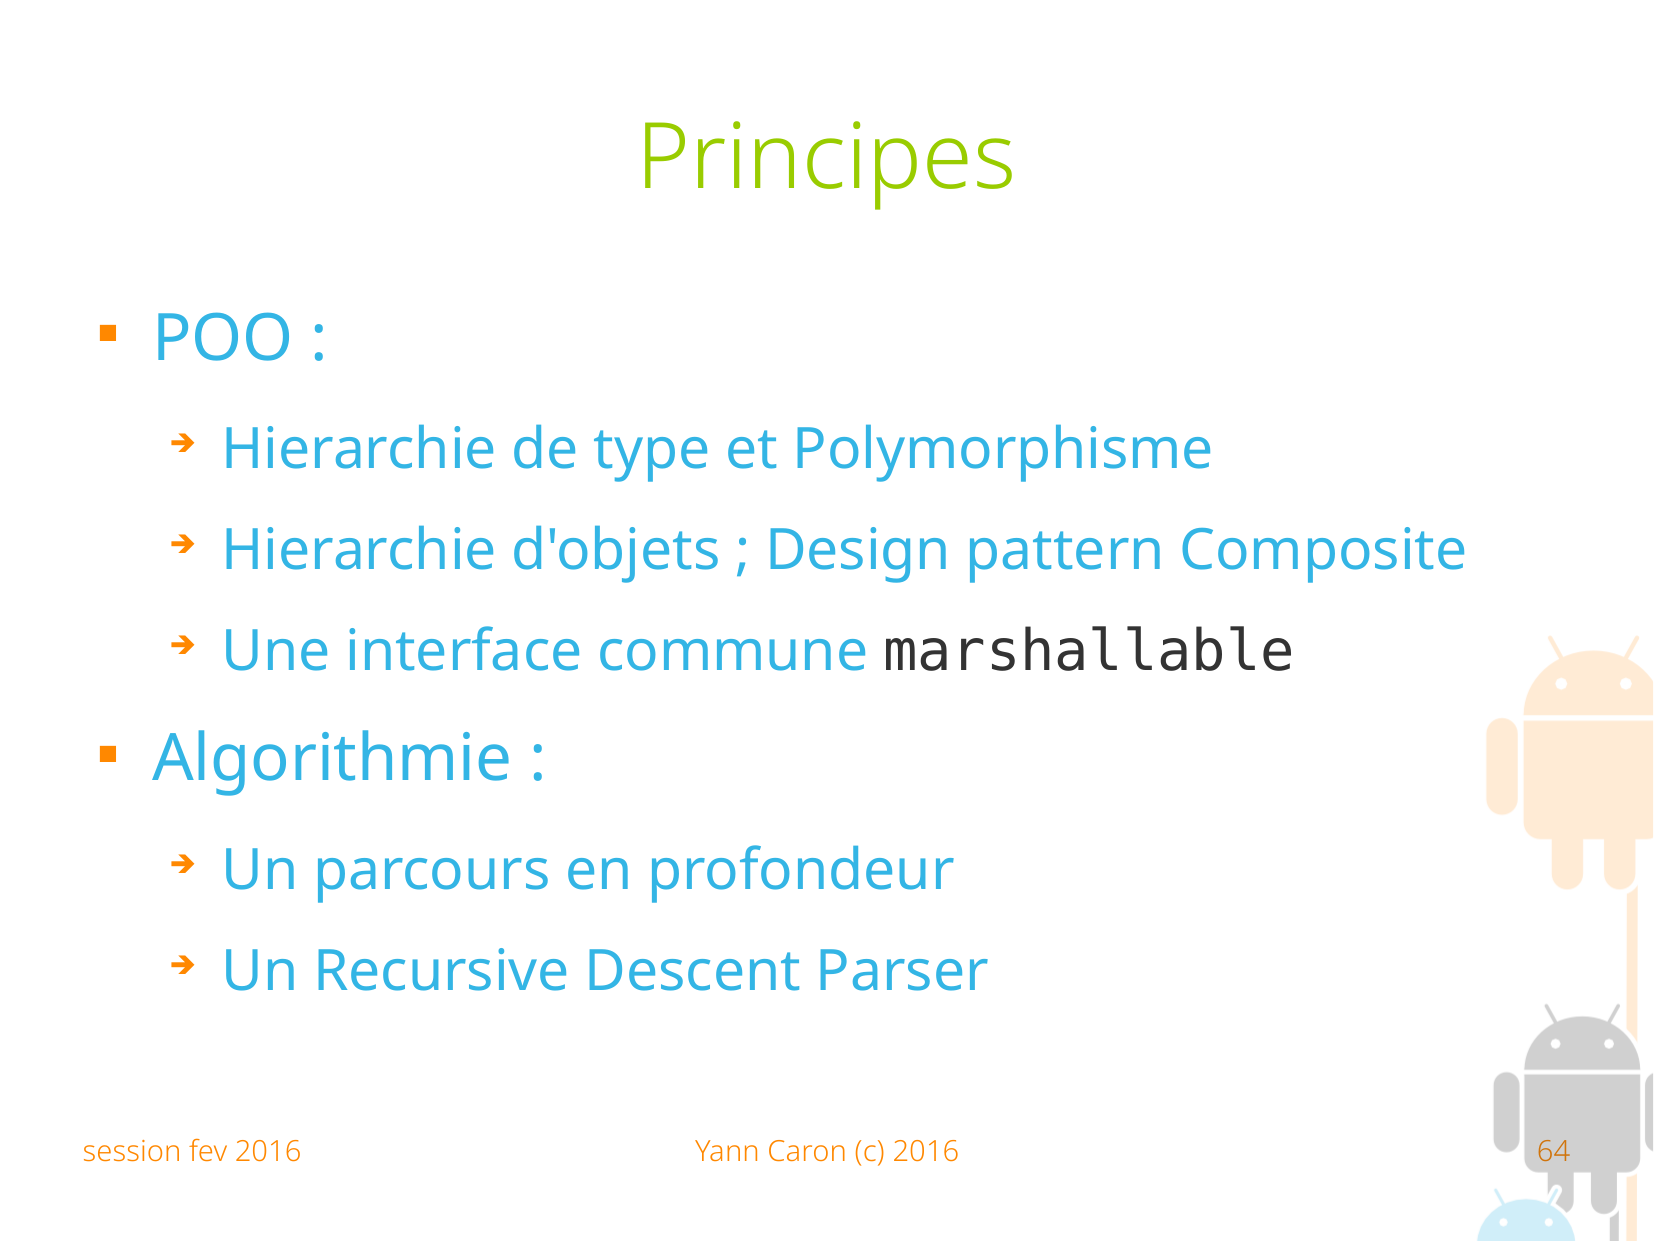

# Principes
POO :
Hierarchie de type et Polymorphisme
Hierarchie d'objets ; Design pattern Composite
Une interface commune marshallable
Algorithmie :
Un parcours en profondeur
Un Recursive Descent Parser
session fev 2016
Yann Caron (c) 2016
64